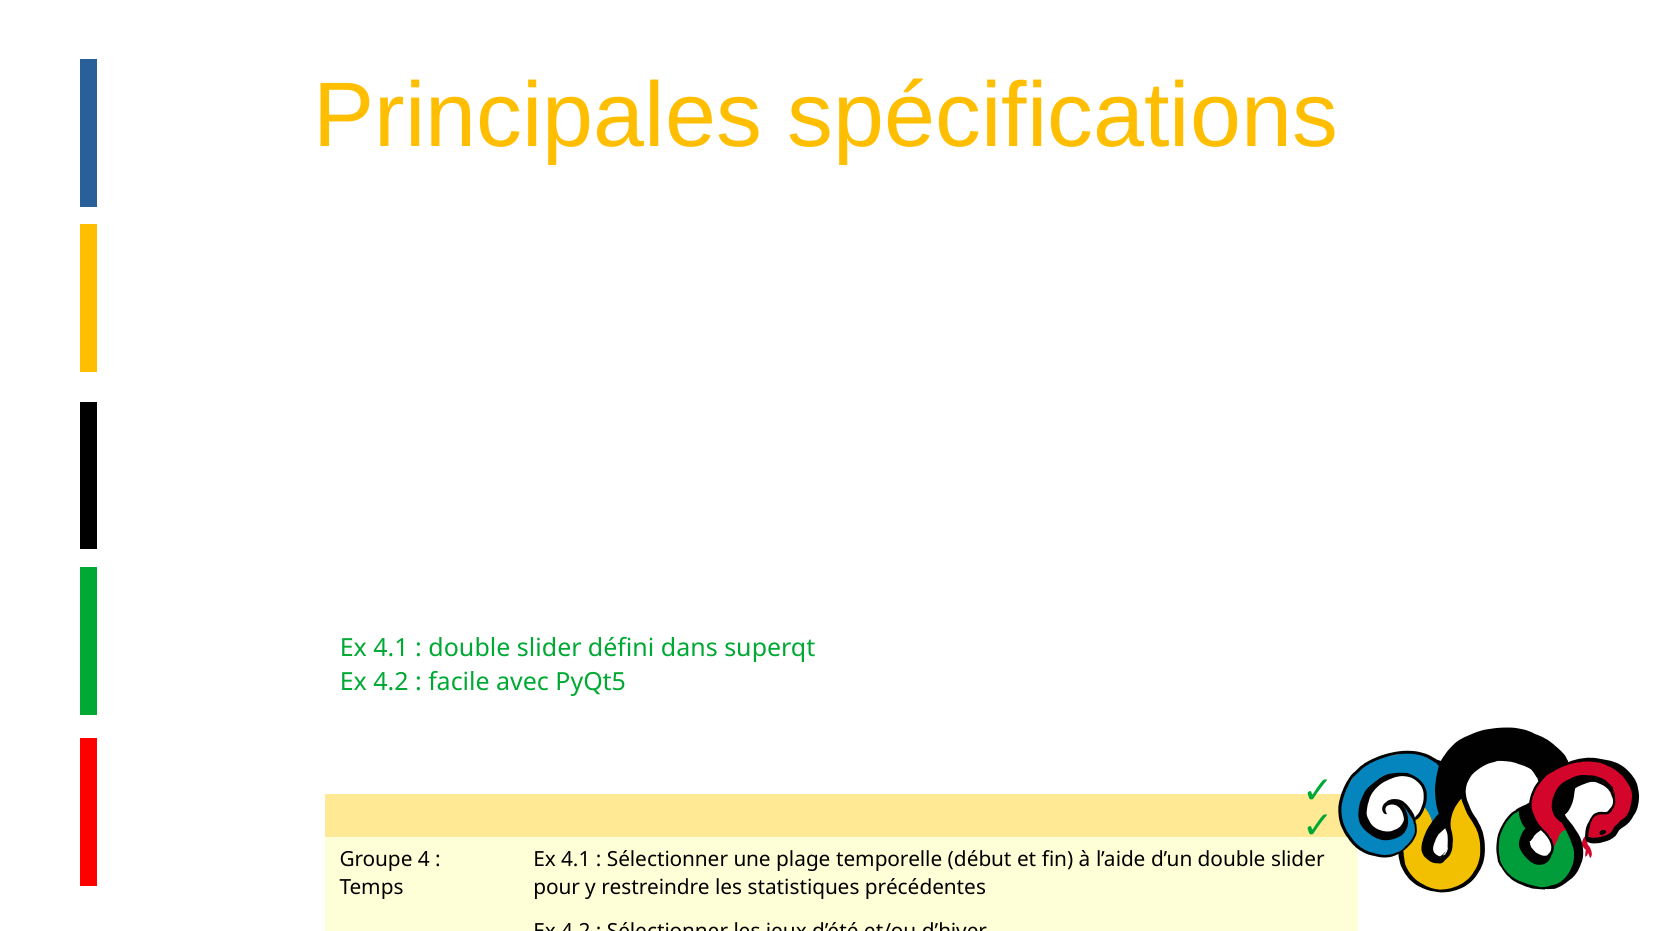

# Principales spécifications
| Groupe 1 : Géographie | Ex 1.1 : Afficher une carte du monde avec des médailles par pays |
| --- | --- |
| | Ex 1.2 : Afficher un tableau de classement des médailles (Or, argent, bronze, par pays) |
| | Ex 1.1.2 et 1.2.2 : (Optionnel) Grouper par région du monde pour les deux exigences précédentes |
| | |
| Groupe 2 : Athlètes | Ex 2.1 : Pouvoir extraire et afficher les informations d’un athlète donné en regroupant les différentes occurrences d’un athlète |
| | Ex 2.2 : Pouvoir rechercher un athlète par sport/pays/nom. |
| | Ex 2.2.2 : Usage de la syntaxe wildcards |
| | |
| Groupe 3 : Médailles | Ex 3.1 : Afficher un histogramme/courbe nombre de médailles vs PIB du pays à l’époque des jeux |
| | Ex 3.2 : Afficher pour un sport donné l’histogramme/courbe nombre de médailles sur âge |
| | Ex 3.2.2 : Superposer ces histogrammes pour différents sports |
| | |
| Groupe 4 : Temps | Ex 4.1 : Sélectionner une plage temporelle (début et fin) à l’aide d’un double slider pour y restreindre les statistiques précédentes |
| | Ex 4.2 : Sélectionner les jeux d’été et/ou d’hiver |
Ex 4.1 : double slider défini dans superqt
Ex 4.2 : facile avec PyQt5
✓
✓